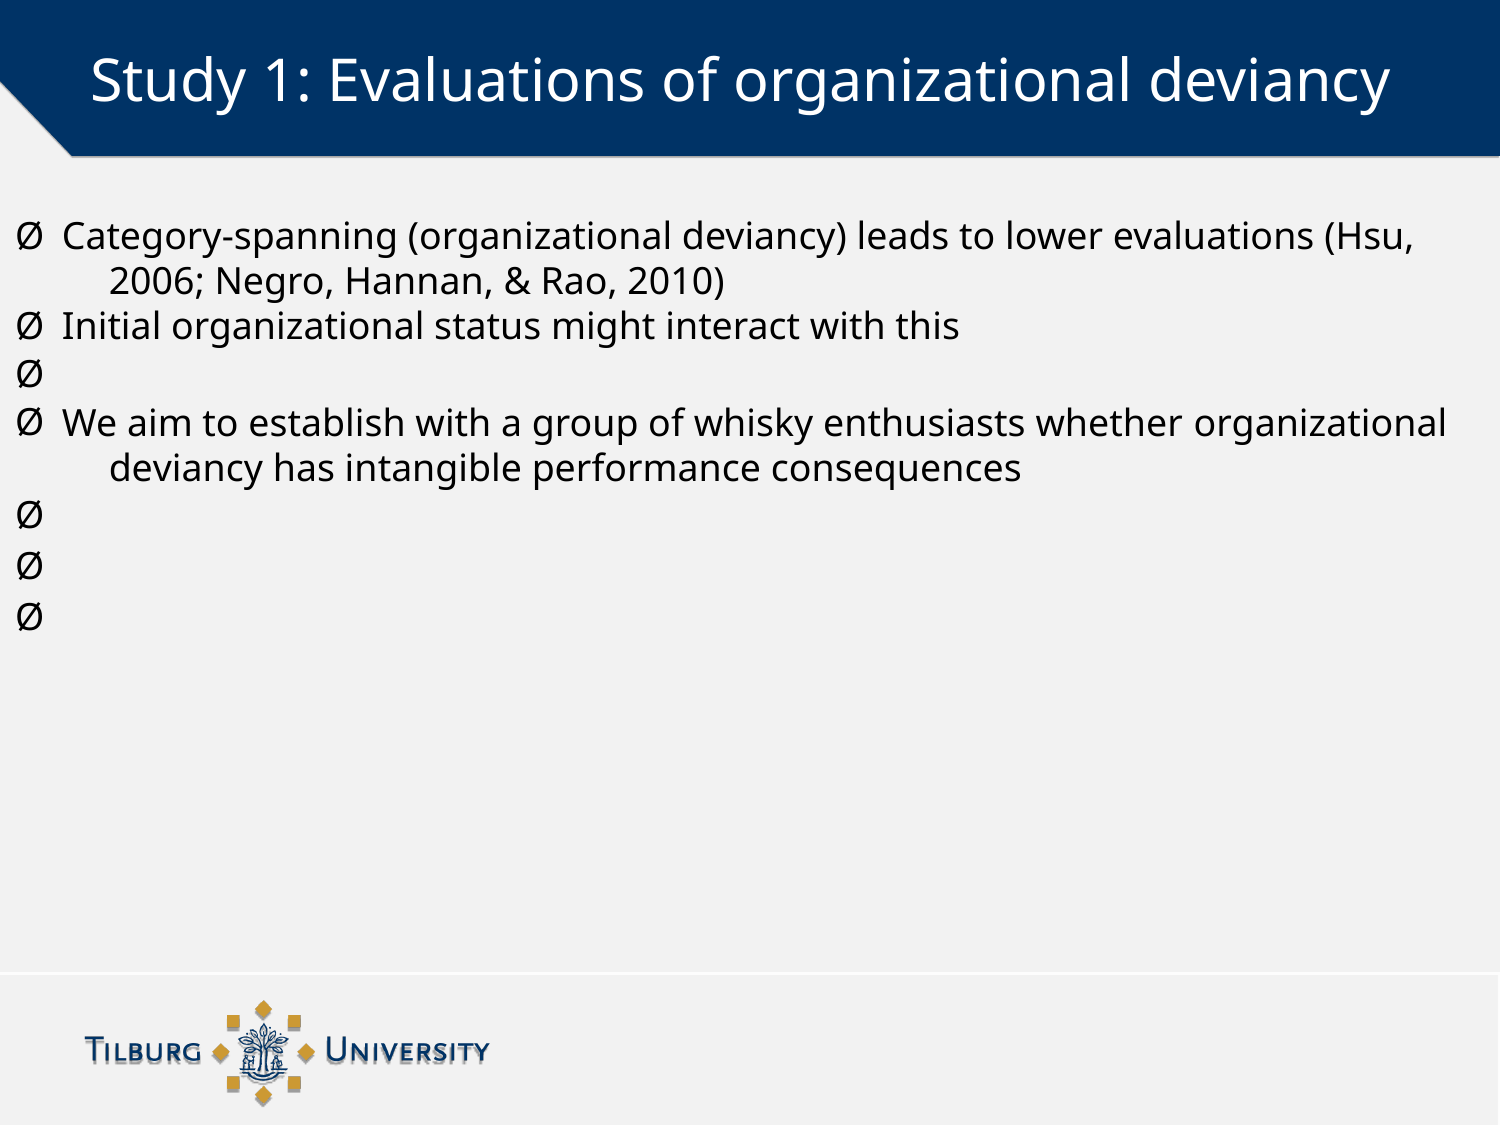

# Study 1: Evaluations of organizational deviancy
Category-spanning (organizational deviancy) leads to lower evaluations (Hsu, 2006; Negro, Hannan, & Rao, 2010)
Initial organizational status might interact with this
We aim to establish with a group of whisky enthusiasts whether organizational deviancy has intangible performance consequences